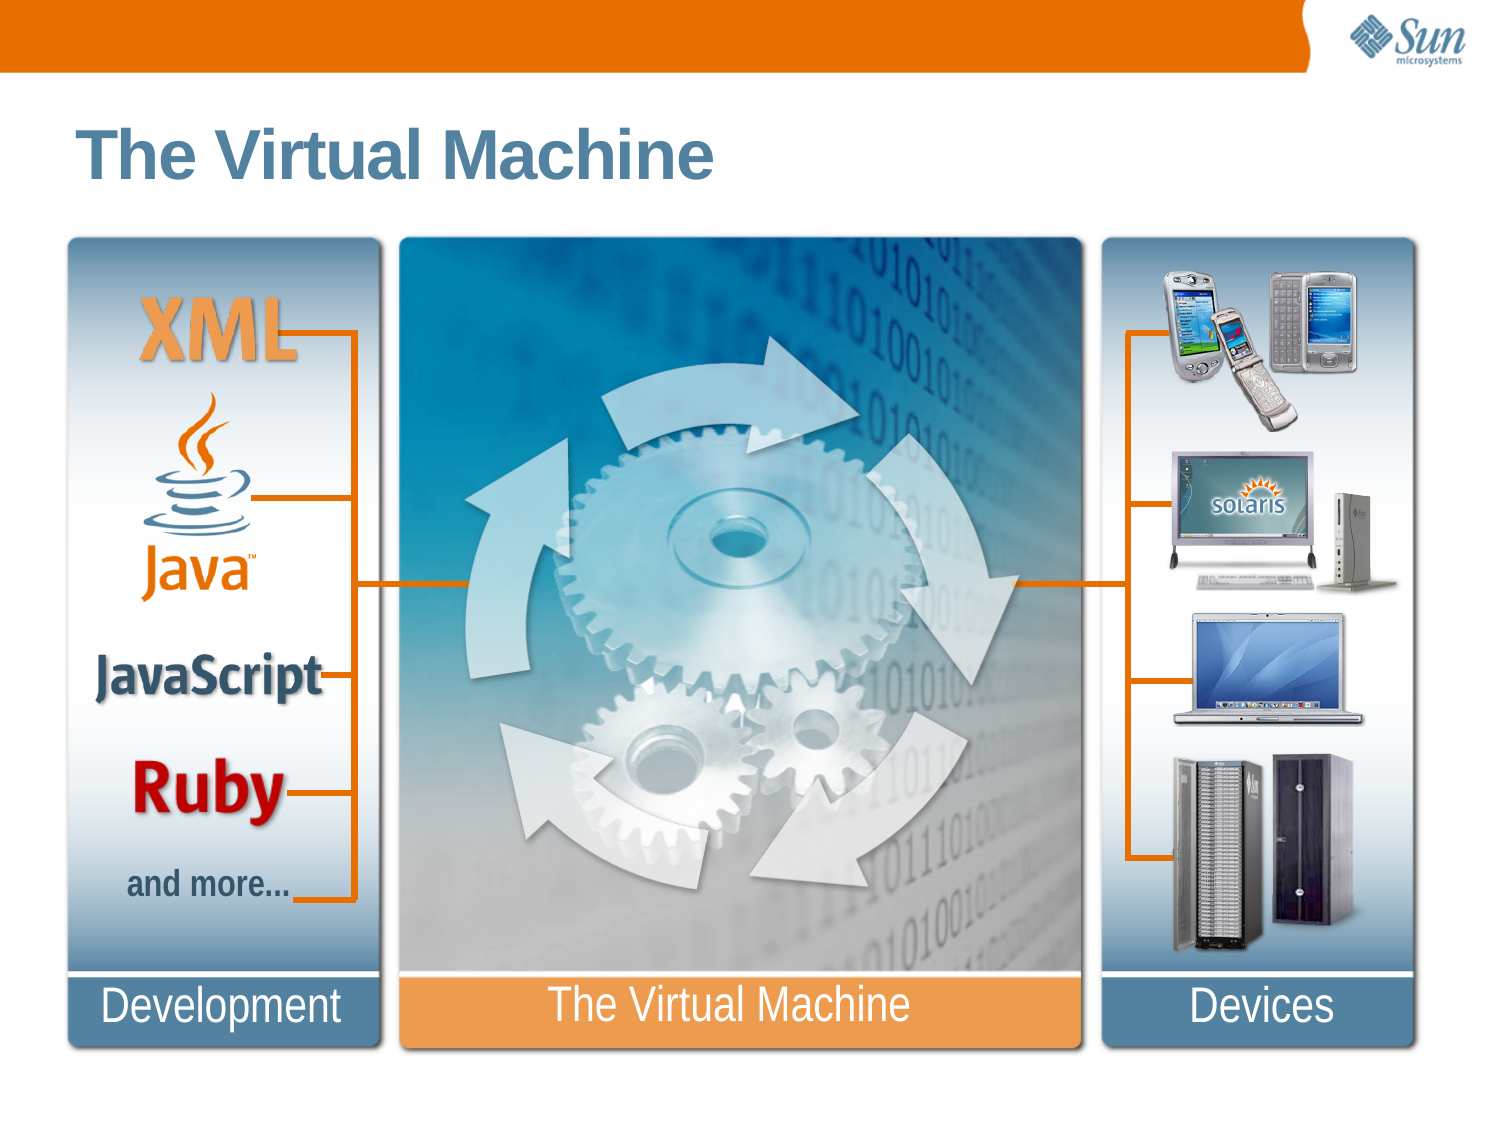

# The Virtual Machine
and more...
The Virtual Machine
Development
Devices